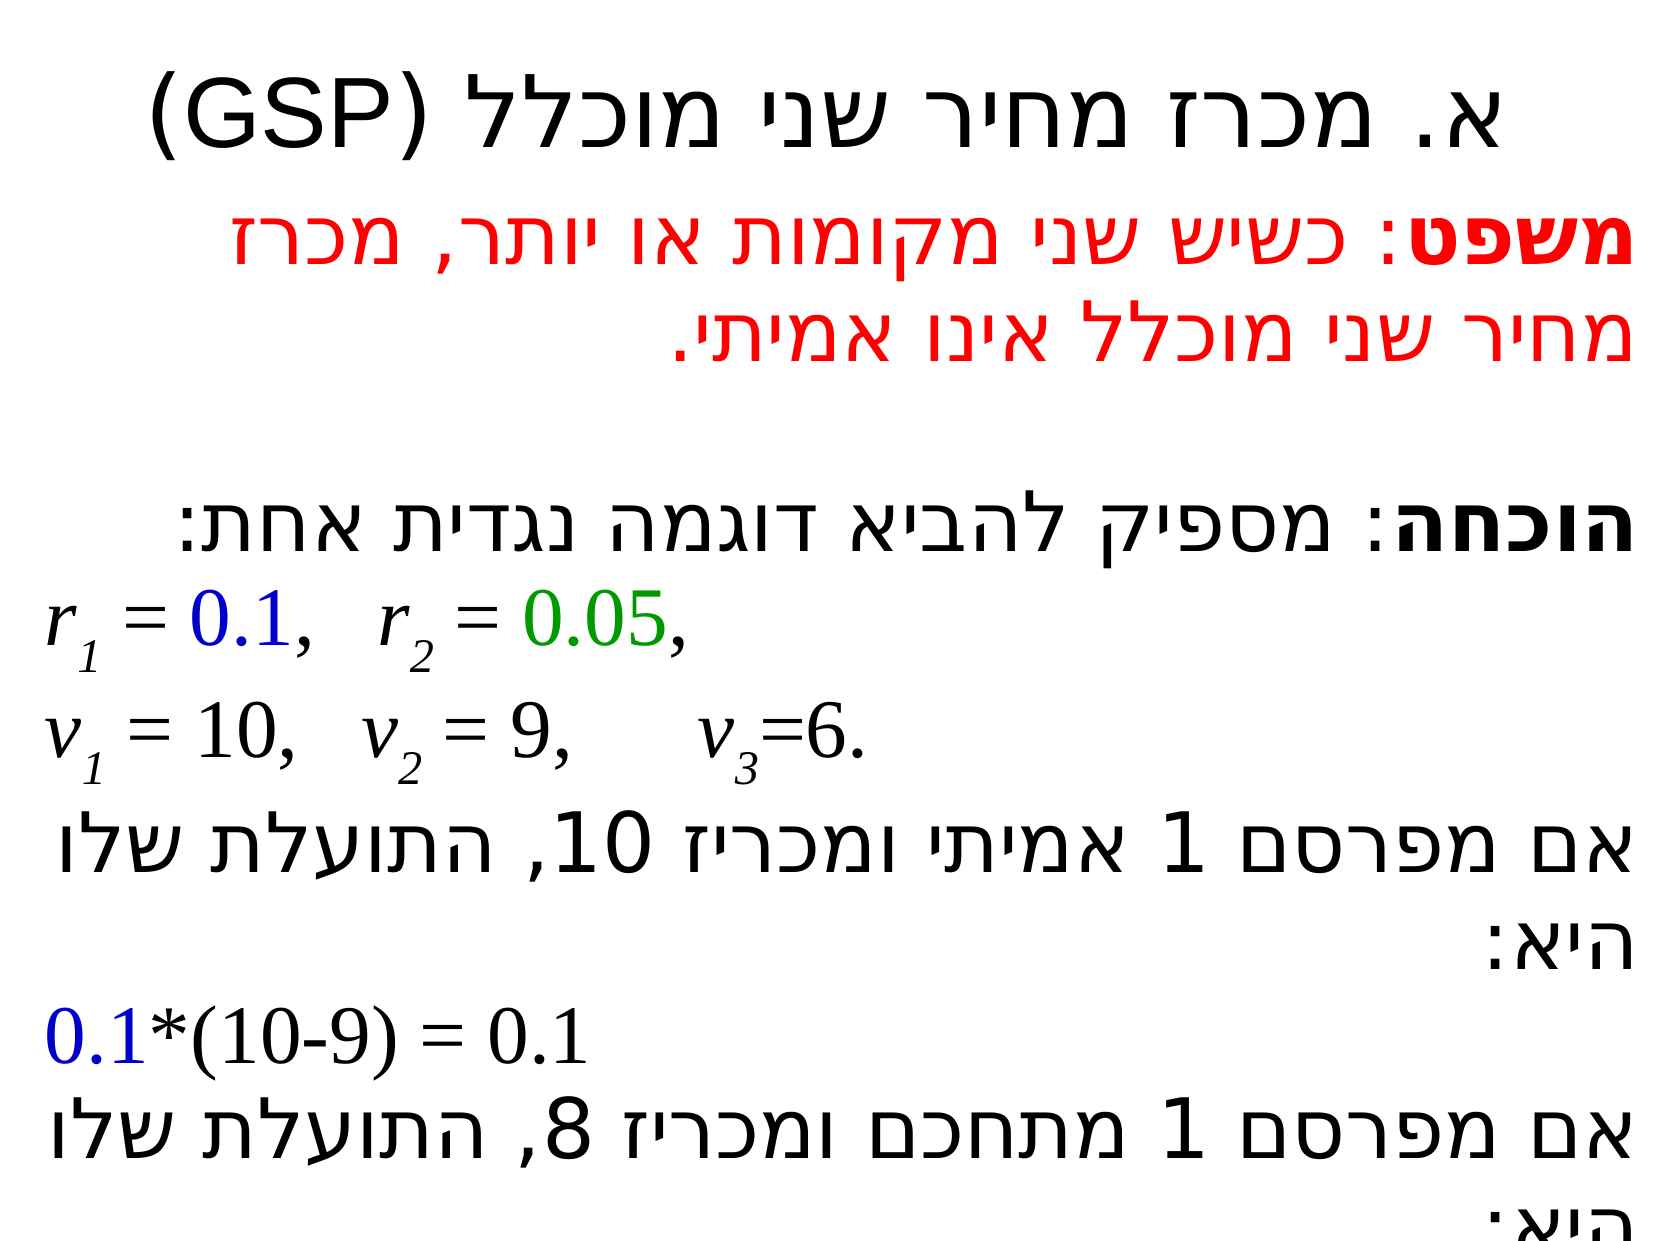

# א. מכרז מחיר שני מוכלל (GSP)
משפט: כשיש שני מקומות או יותר, מכרז מחיר שני מוכלל אינו אמיתי.
הוכחה: מספיק להביא דוגמה נגדית אחת:
r1 = 0.1, r2 = 0.05,
v1 = 10, v2 = 9, v3=6.
אם מפרסם 1 אמיתי ומכריז 10, התועלת שלו היא:
0.1*(10-9) = 0.1
אם מפרסם 1 מתחכם ומכריז 8, התועלת שלו היא:
0.05*(10-6) = 0.2